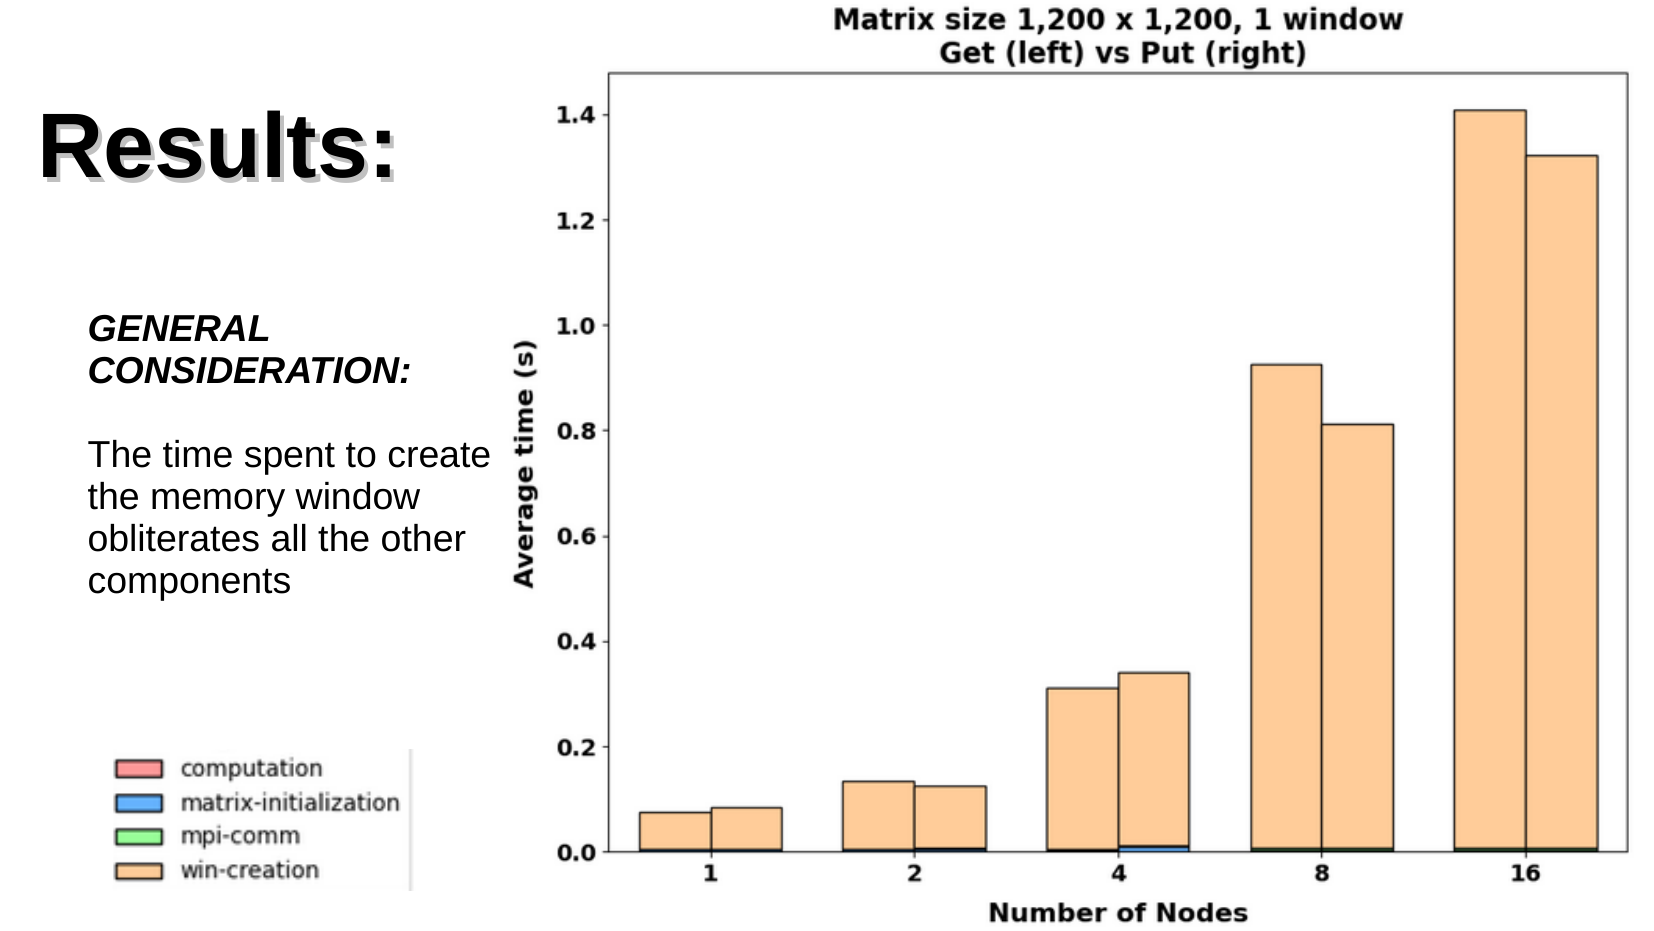

# Results:
GENERAL CONSIDERATION:
The time spent to create the memory window obliterates all the other components